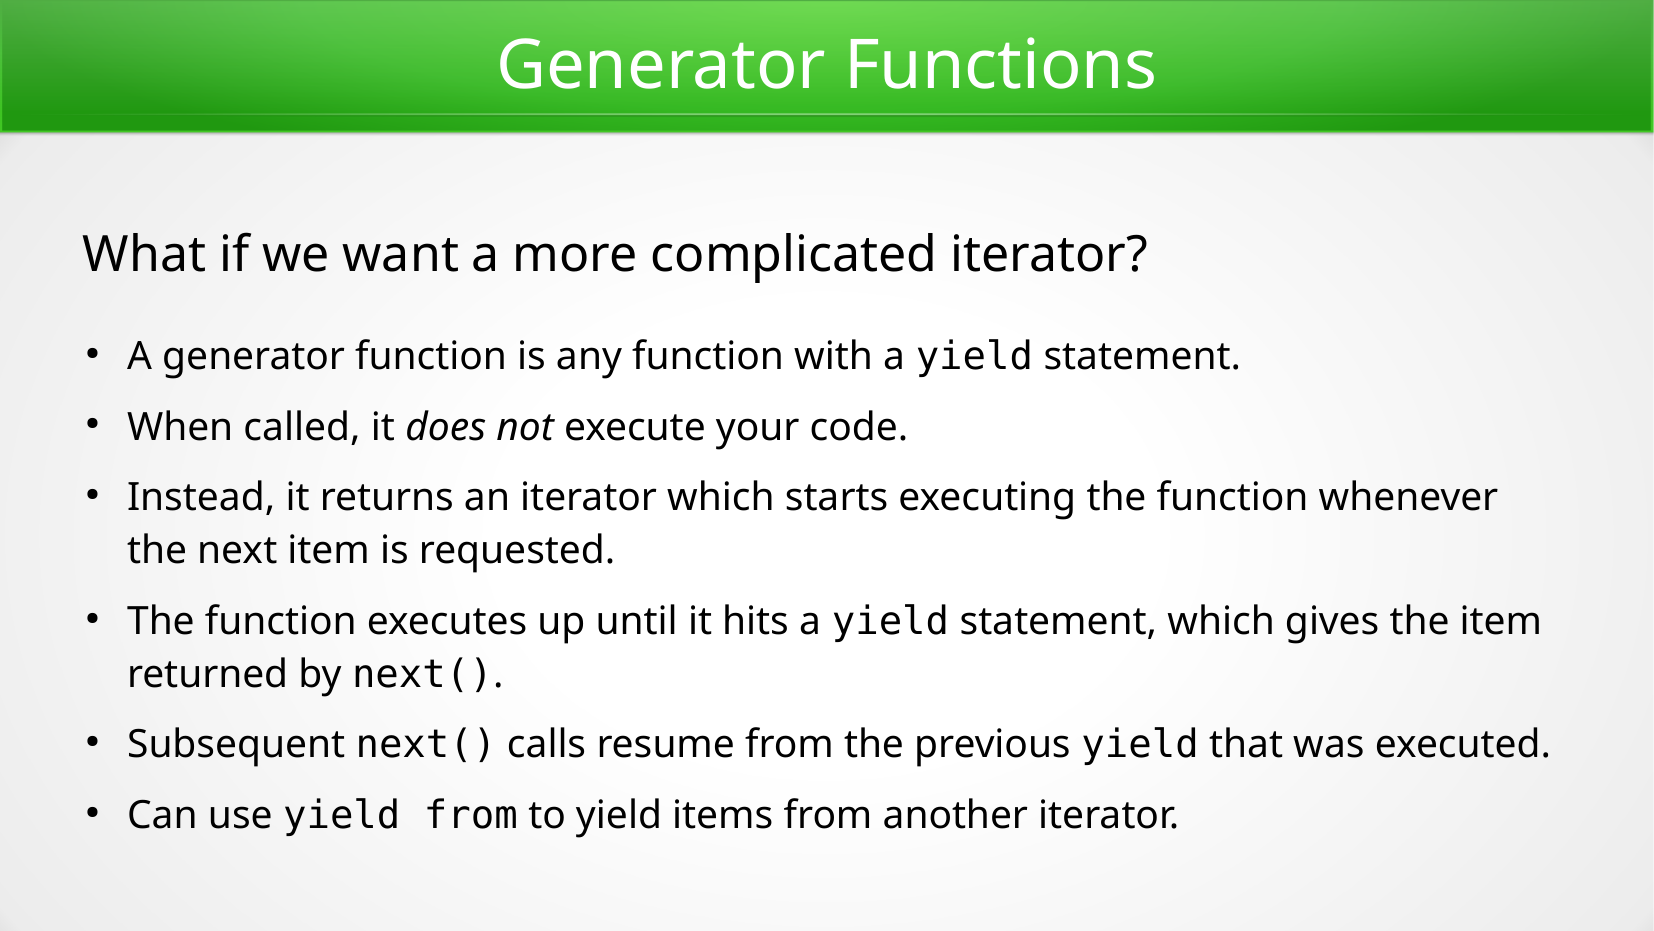

# Generator Functions
What if we want a more complicated iterator?
A generator function is any function with a yield statement.
When called, it does not execute your code.
Instead, it returns an iterator which starts executing the function whenever the next item is requested.
The function executes up until it hits a yield statement, which gives the item returned by next().
Subsequent next() calls resume from the previous yield that was executed.
Can use yield from to yield items from another iterator.